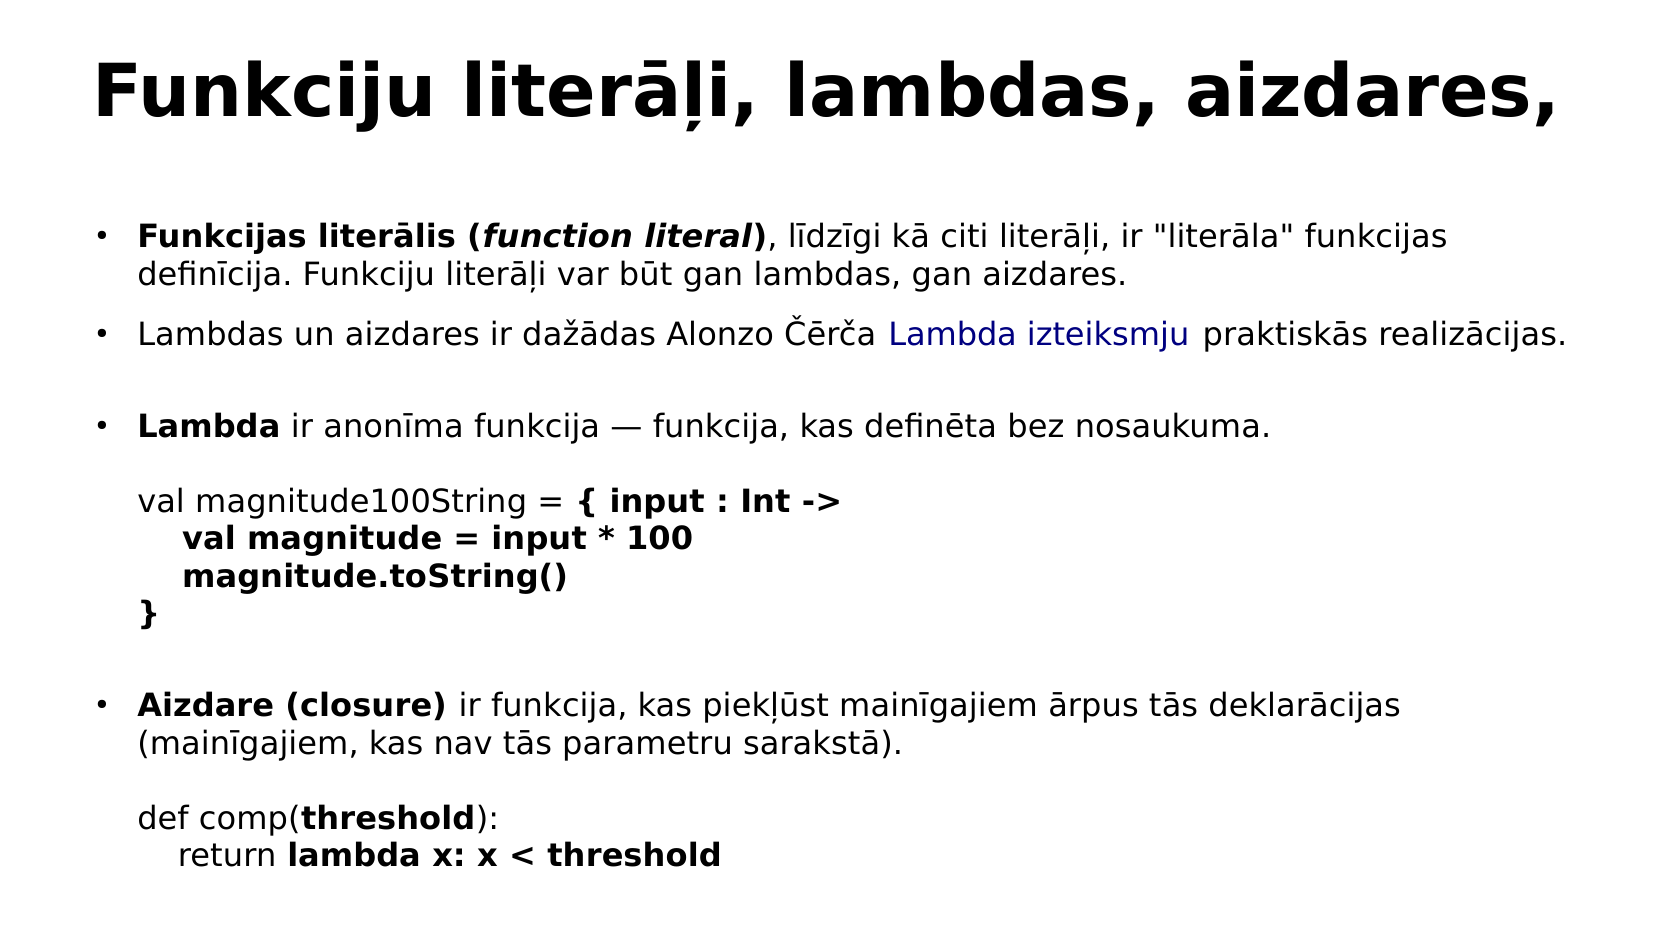

# Funkciju literāļi, lambdas, aizdares,
Funkcijas literālis (function literal), līdzīgi kā citi literāļi, ir "literāla" funkcijas definīcija. Funkciju literāļi var būt gan lambdas, gan aizdares.
Lambdas un aizdares ir dažādas Alonzo Čērča Lambda izteiksmju praktiskās realizācijas.
Lambda ir anonīma funkcija — funkcija, kas definēta bez nosaukuma.
val magnitude100String = { input : Int ->
 val magnitude = input * 100
 magnitude.toString()
}
Aizdare (closure) ir funkcija, kas piekļūst mainīgajiem ārpus tās deklarācijas (mainīgajiem, kas nav tās parametru sarakstā).
def comp(threshold):
 return lambda x: x < threshold